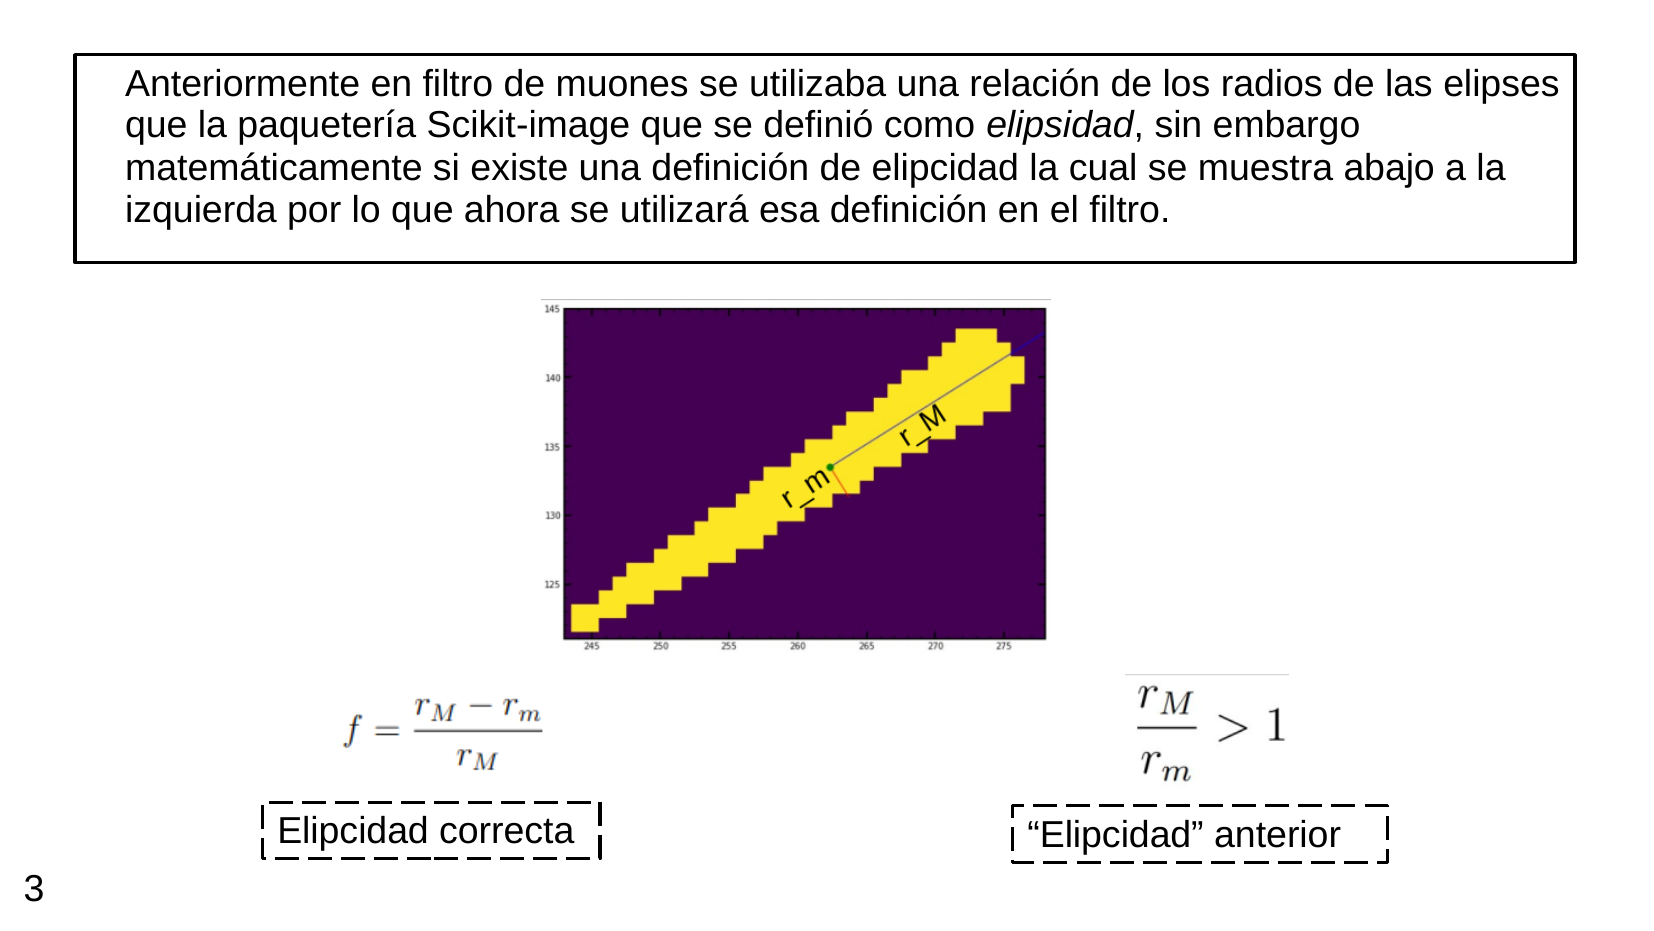

Anteriormente en filtro de muones se utilizaba una relación de los radios de las elipses que la paquetería Scikit-image que se definió como elipsidad, sin embargo matemáticamente si existe una definición de elipcidad la cual se muestra abajo a la izquierda por lo que ahora se utilizará esa definición en el filtro.
Elipcidad correcta
“Elipcidad” anterior